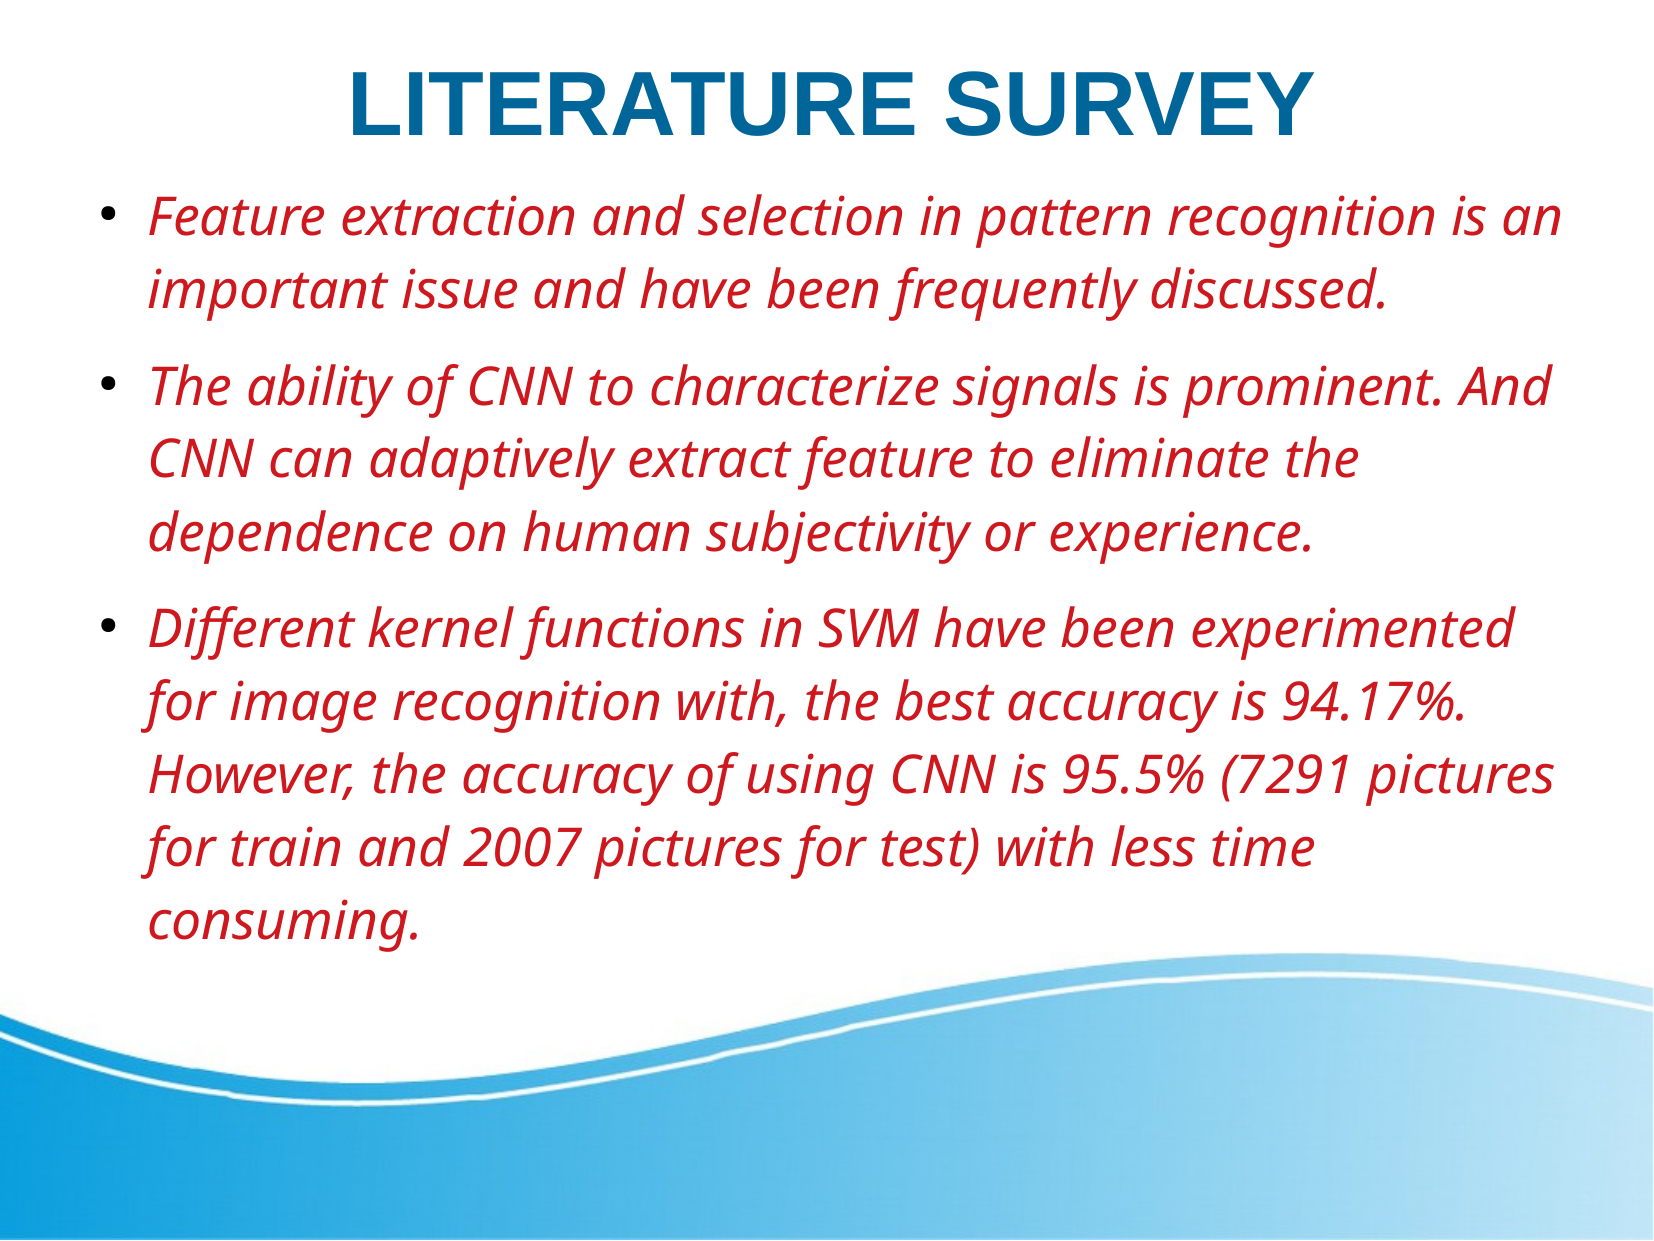

# LITERATURE SURVEY
Feature extraction and selection in pattern recognition is an important issue and have been frequently discussed.
The ability of CNN to characterize signals is prominent. And CNN can adaptively extract feature to eliminate the dependence on human subjectivity or experience.
Different kernel functions in SVM have been experimented for image recognition with, the best accuracy is 94.17%. However, the accuracy of using CNN is 95.5% (7291 pictures for train and 2007 pictures for test) with less time consuming.